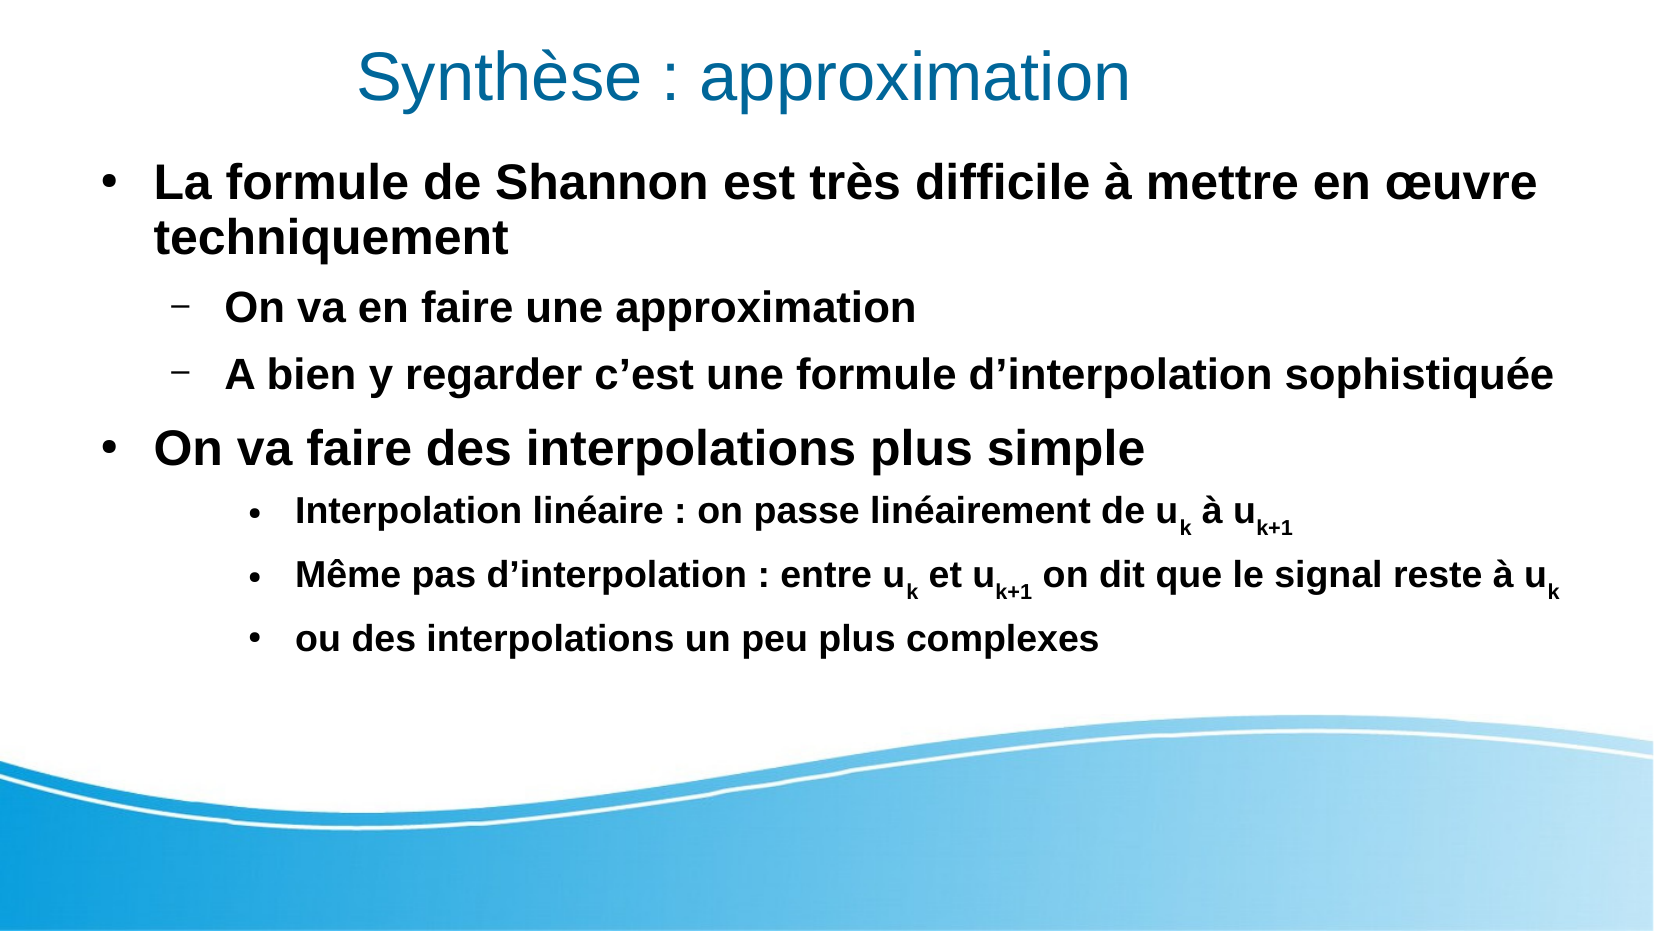

# Synthèse : approximation
La formule de Shannon est très difficile à mettre en œuvre techniquement
On va en faire une approximation
A bien y regarder c’est une formule d’interpolation sophistiquée
On va faire des interpolations plus simple
Interpolation linéaire : on passe linéairement de uk à uk+1
Même pas d’interpolation : entre uk et uk+1 on dit que le signal reste à uk
ou des interpolations un peu plus complexes